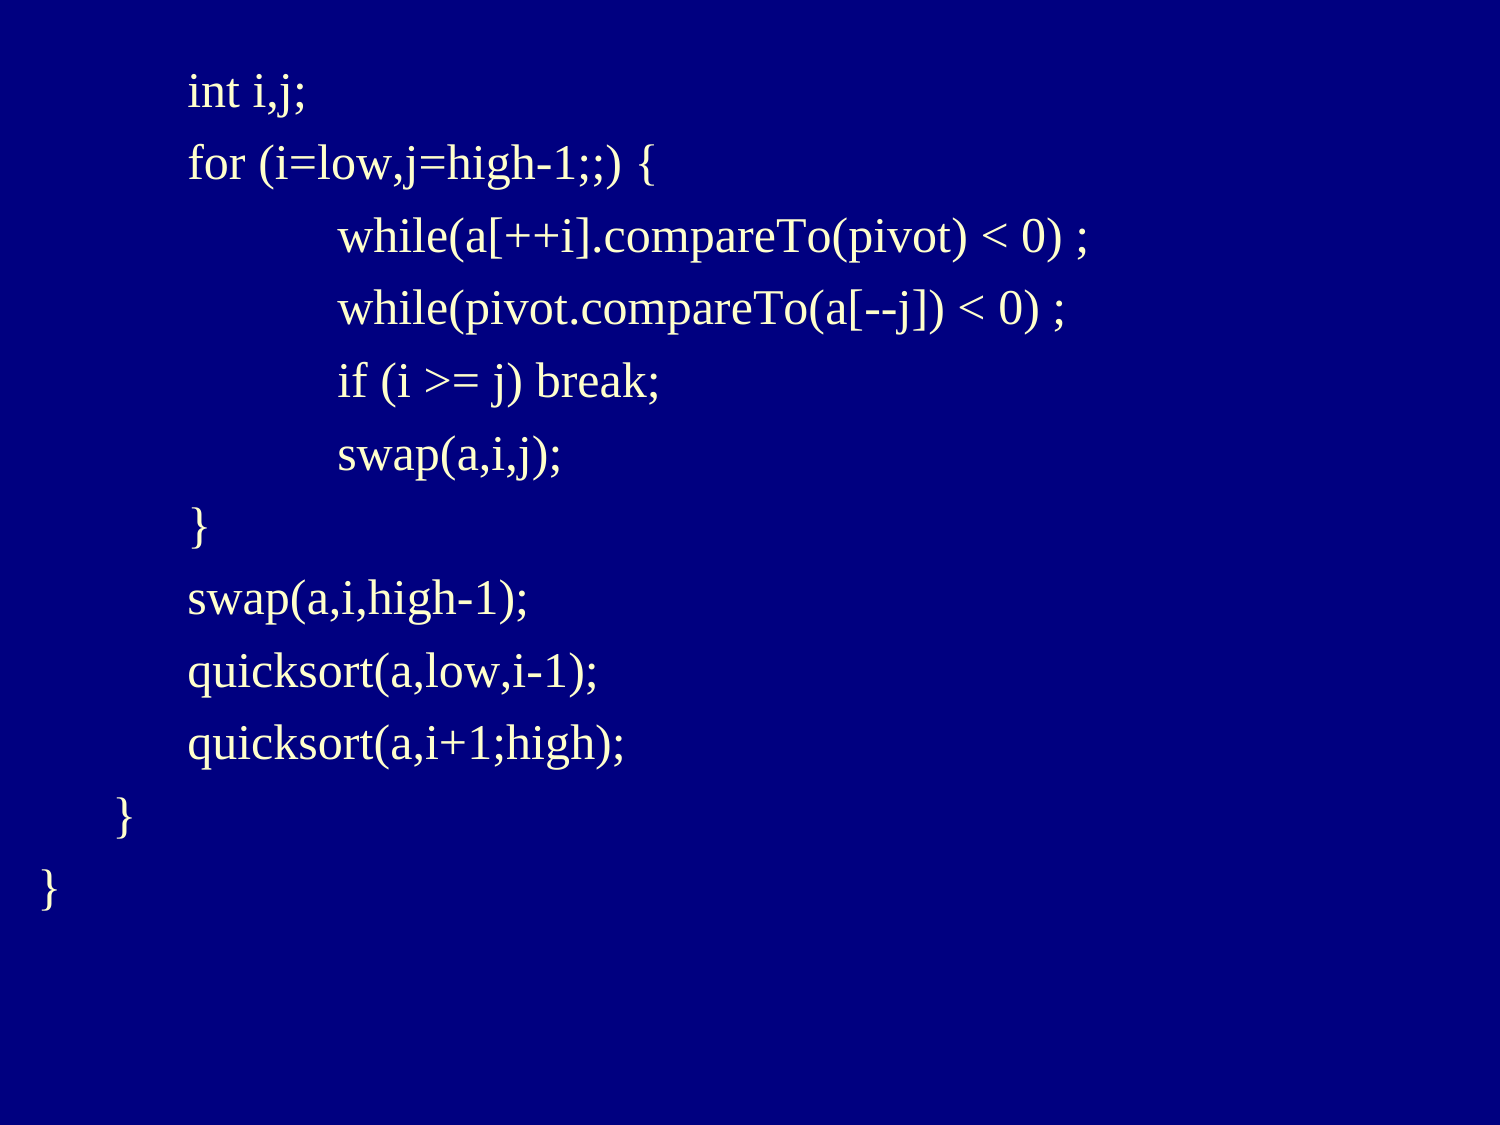

# int i,j;
		for (i=low,j=high-1;;) {
			while(a[++i].compareTo(pivot) < 0) ;
			while(pivot.compareTo(a[--j]) < 0) ;
			if (i >= j) break;
			swap(a,i,j);
		}
		swap(a,i,high-1);
		quicksort(a,low,i-1);
		quicksort(a,i+1;high);
 }
}